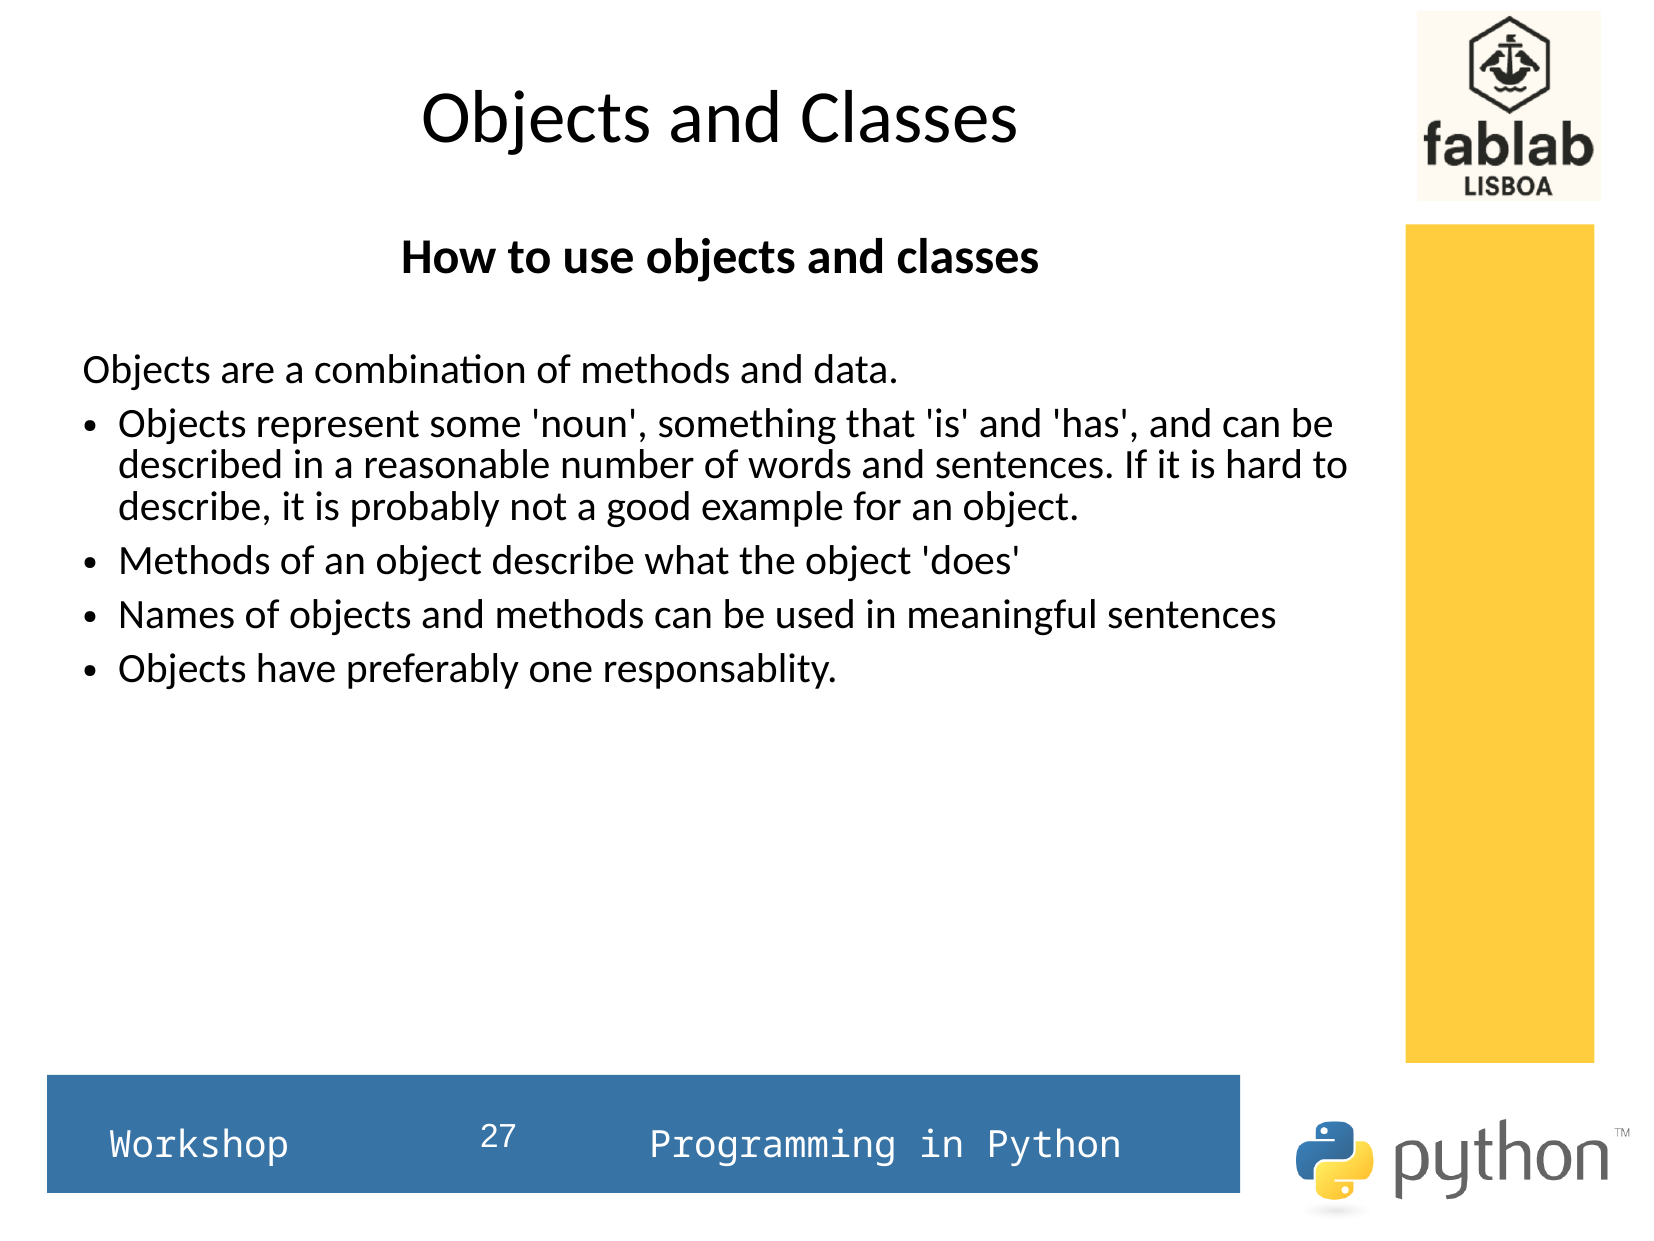

# Objects and Classes
How to use objects and classes
Objects are a combination of methods and data.
Objects represent some 'noun', something that 'is' and 'has', and can be described in a reasonable number of words and sentences. If it is hard to describe, it is probably not a good example for an object.
Methods of an object describe what the object 'does'
Names of objects and methods can be used in meaningful sentences
Objects have preferably one responsablity.
Workshop Programming in Python